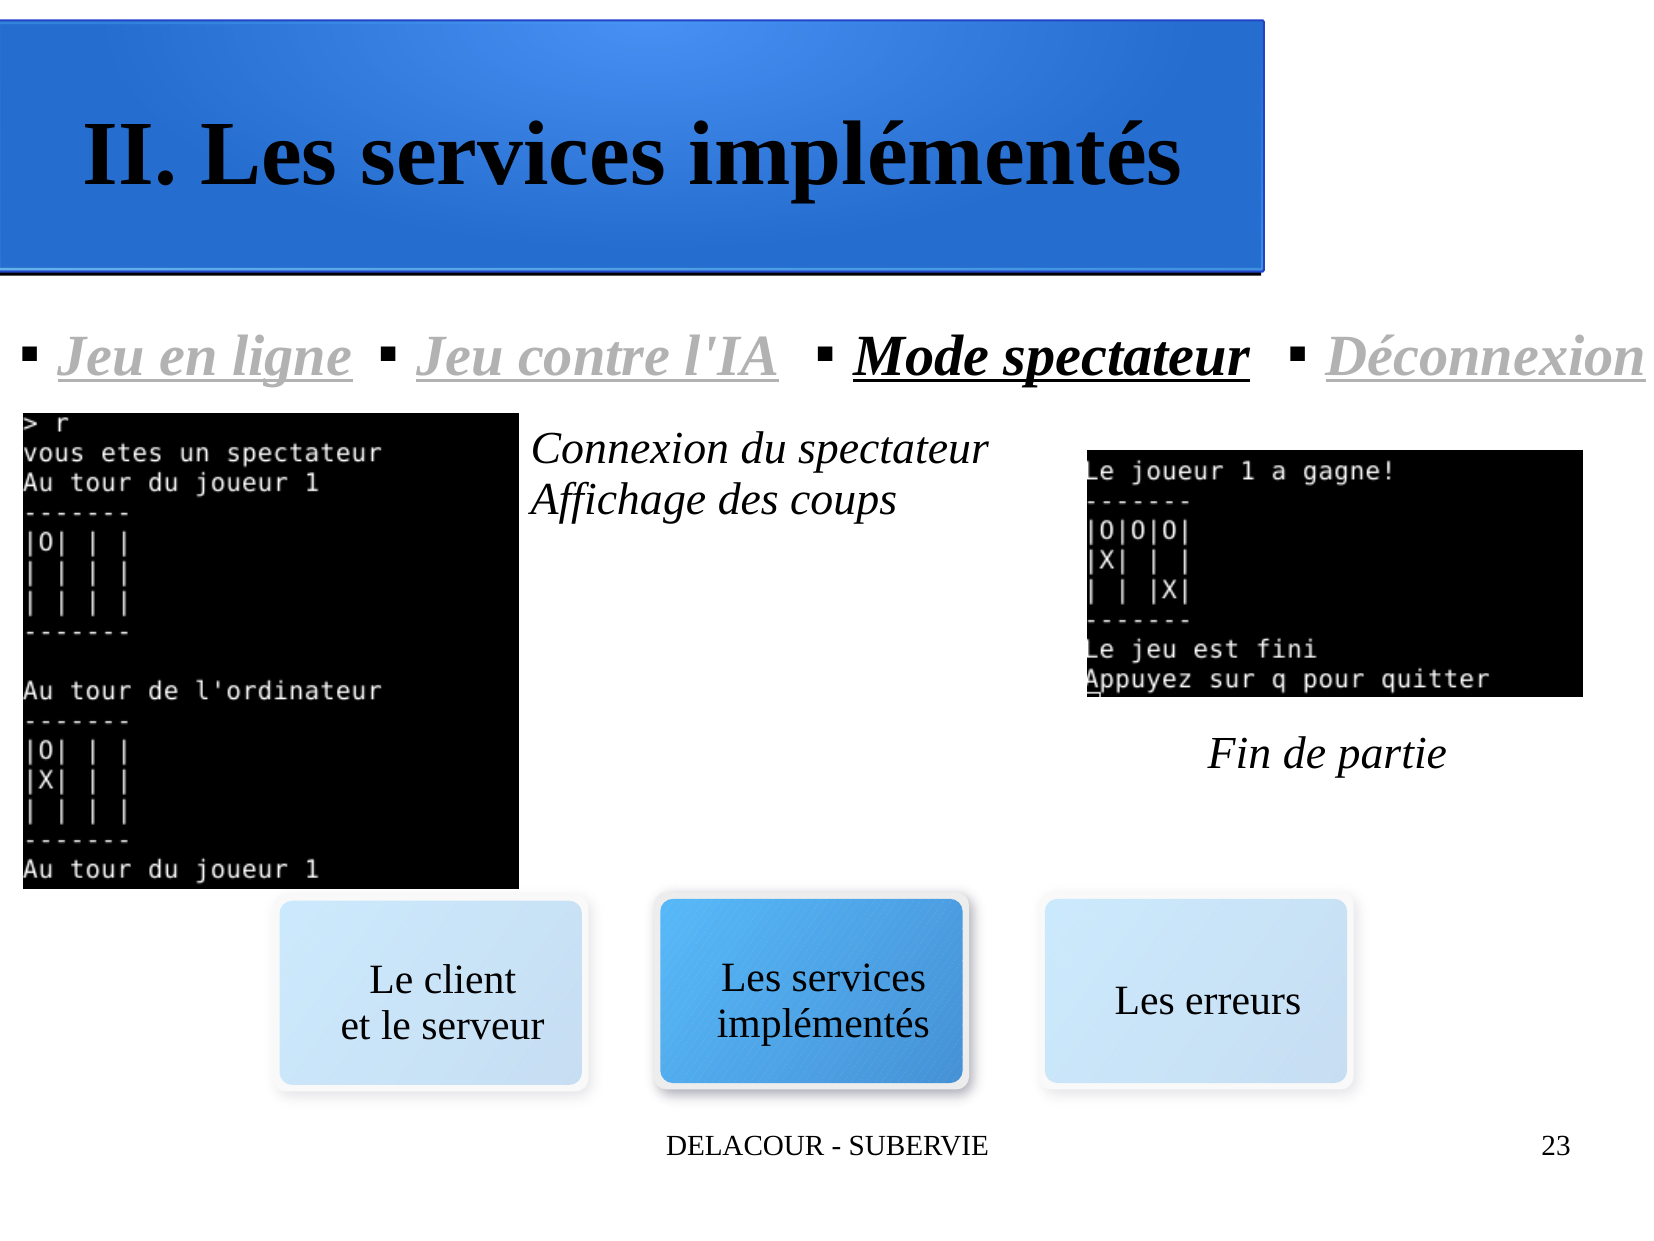

# II. Les services implémentés
Jeu en ligne
Jeu contre l'IA
Mode spectateur
Déconnexion
Connexion du spectateur
Affichage des coups
Fin de partie
Les services
implémentés
Les erreurs
Le client
et le serveur
DELACOUR - SUBERVIE
23